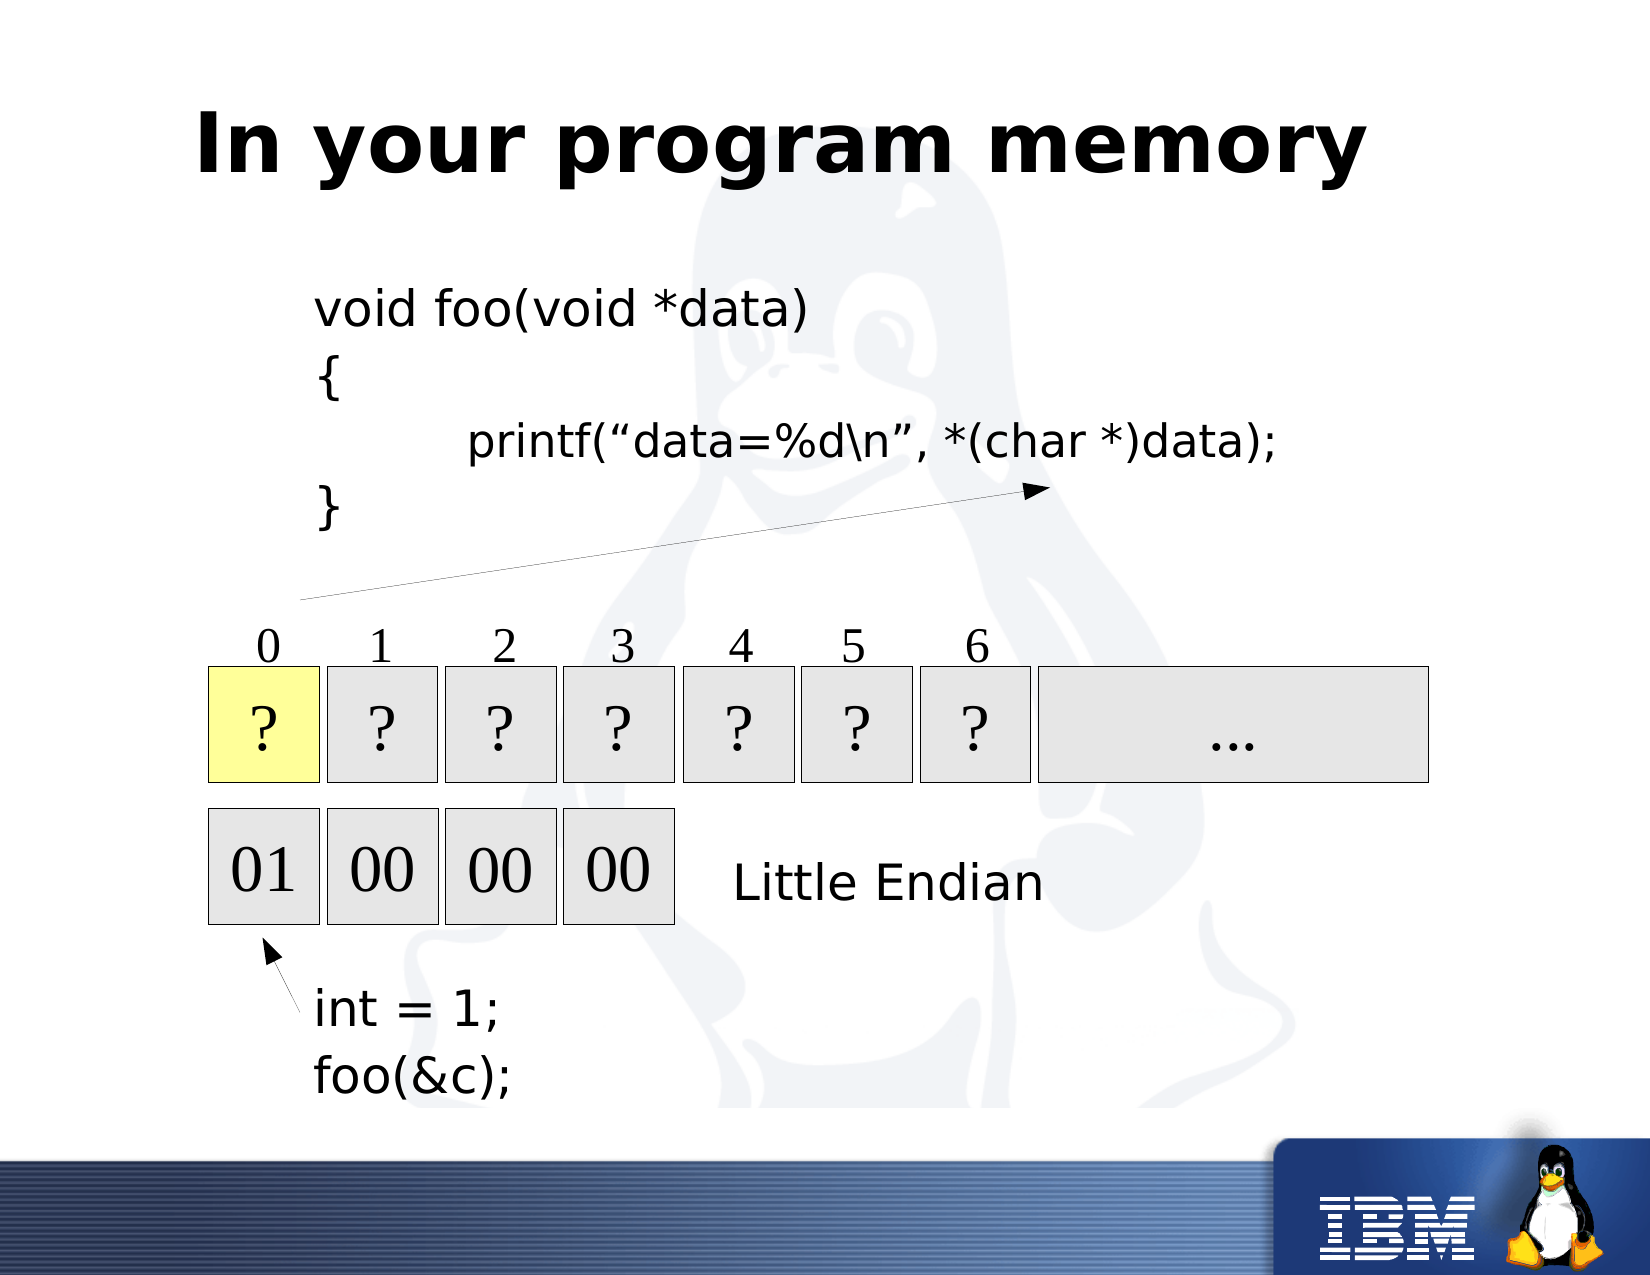

# In your program memory
void foo(void *data)
{
printf(“data=%d\n”, *(char *)data);
}
int = 1;
foo(&c);
0
1
2
3
4
5
6
?
?
?
?
?
...
?
?
01
00
00
00
Little Endian